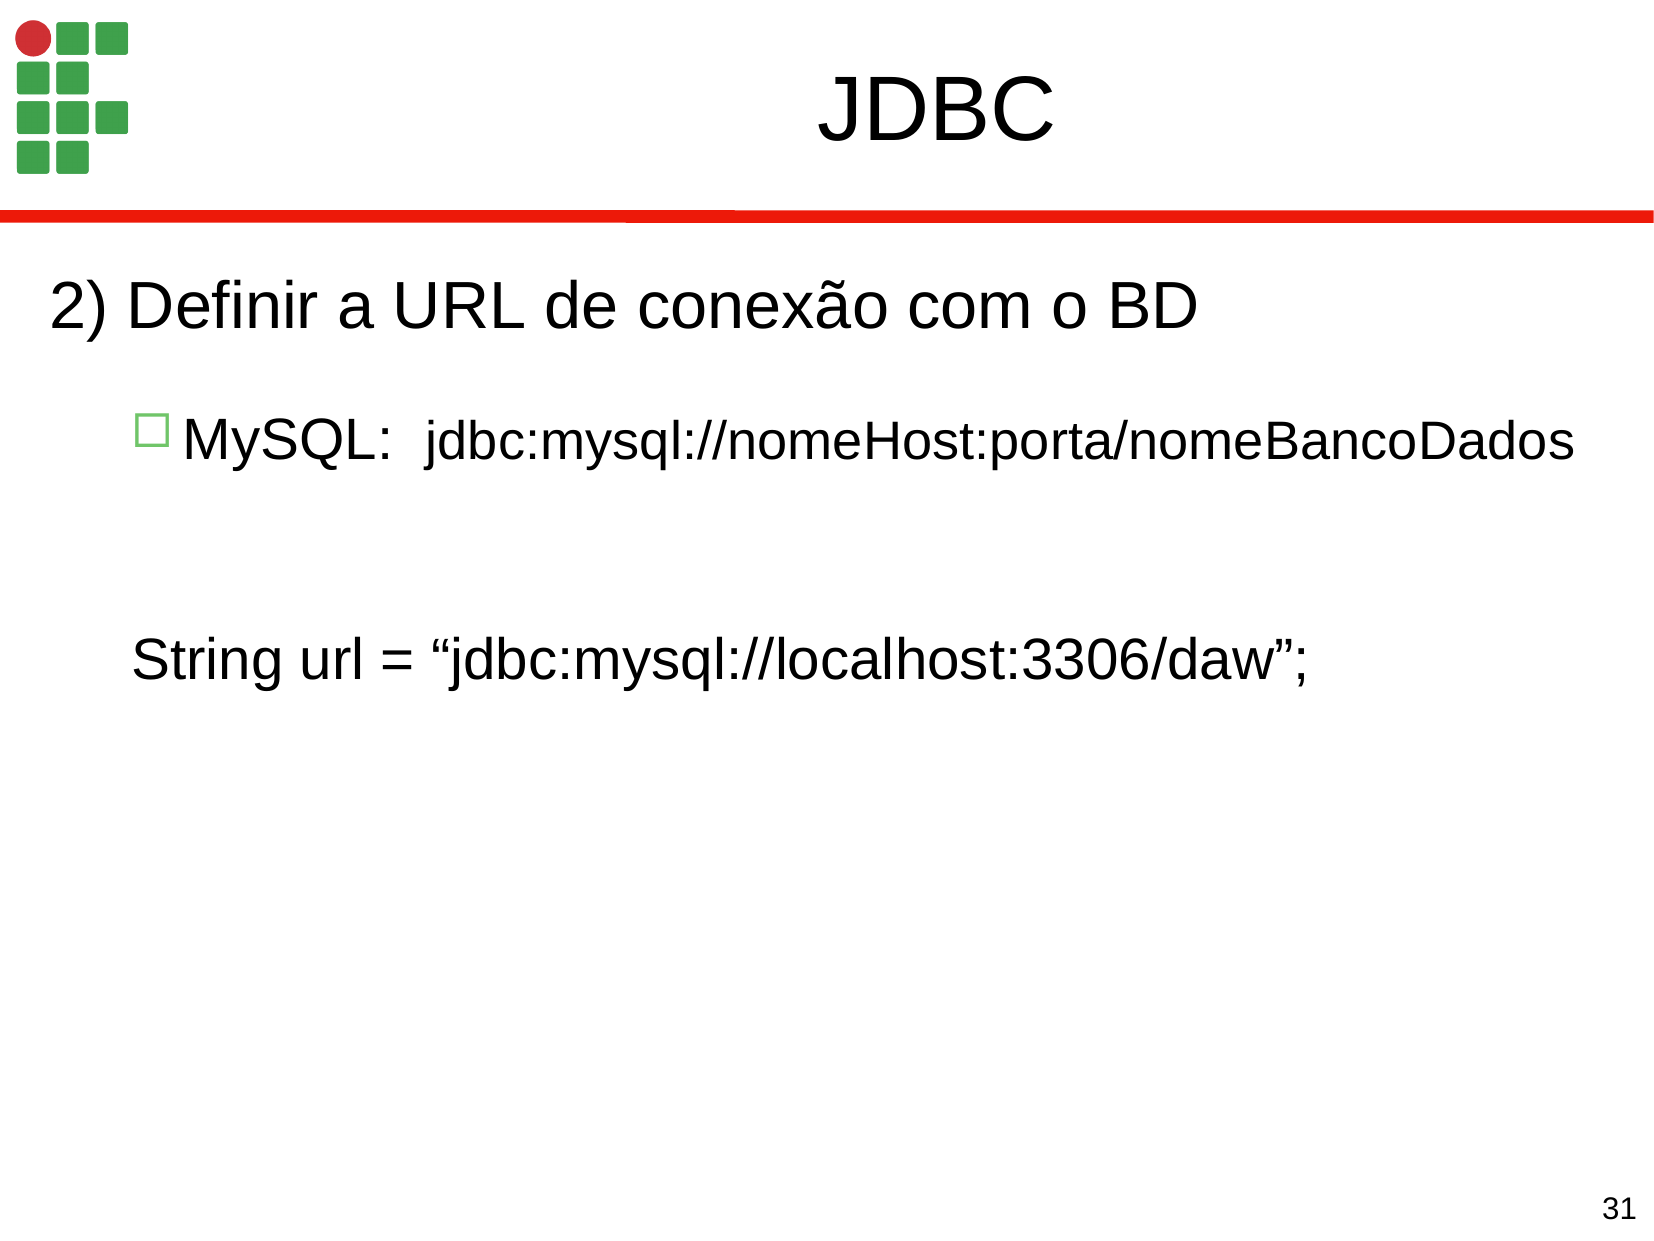

JDBC
2) Definir a URL de conexão com o BD
MySQL: jdbc:mysql://nomeHost:porta/nomeBancoDados
String url = “jdbc:mysql://localhost:3306/daw”;